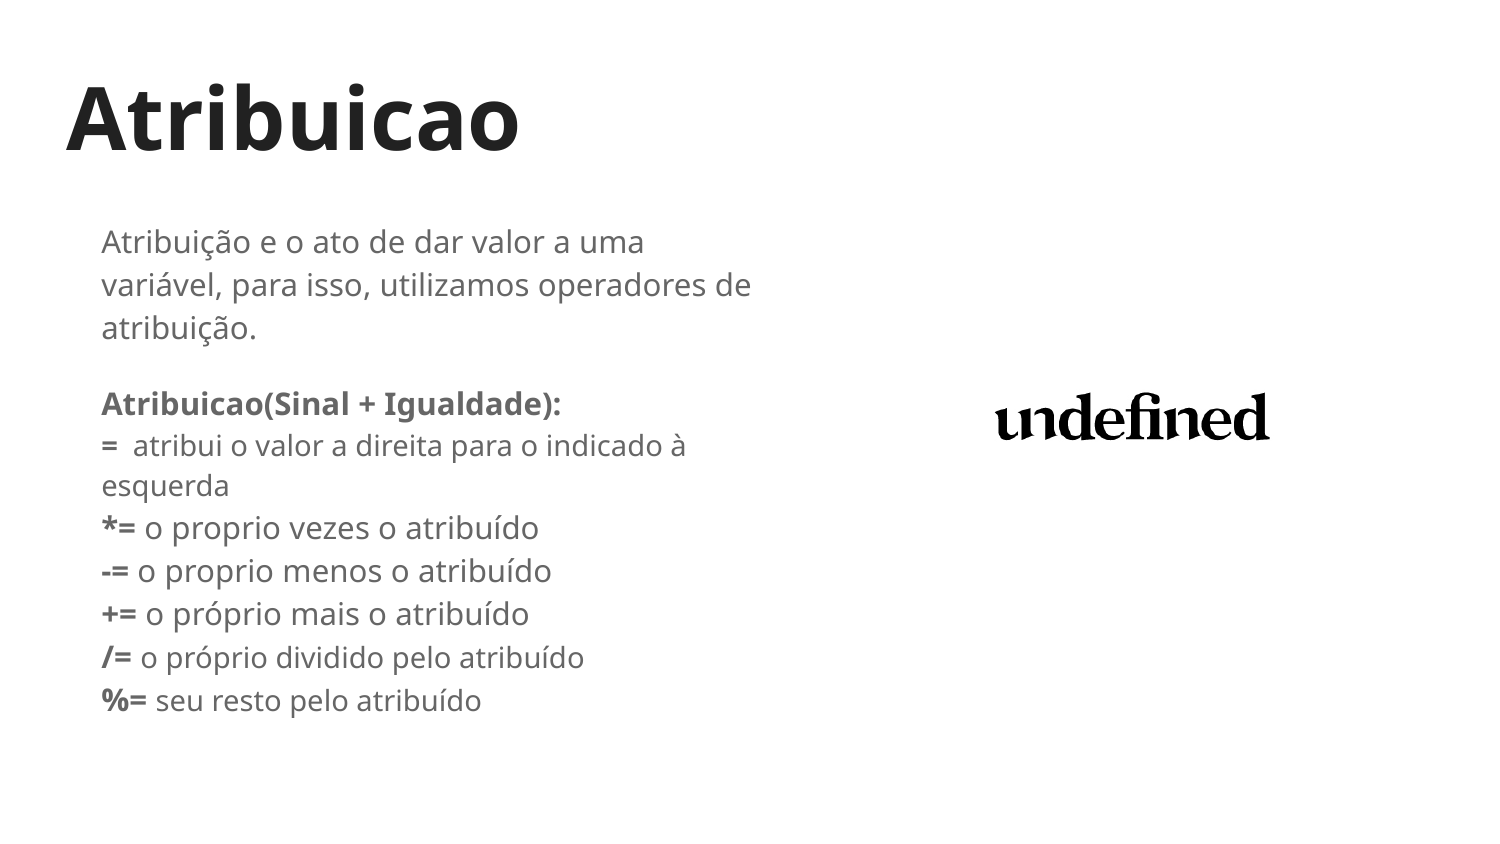

# Atribuicao
Atribuição e o ato de dar valor a uma variável, para isso, utilizamos operadores de atribuição.
Atribuicao(Sinal + Igualdade):
= atribui o valor a direita para o indicado à esquerda
*= o proprio vezes o atribuído
-= o proprio menos o atribuído
+= o próprio mais o atribuído
/= o próprio dividido pelo atribuído
%= seu resto pelo atribuído